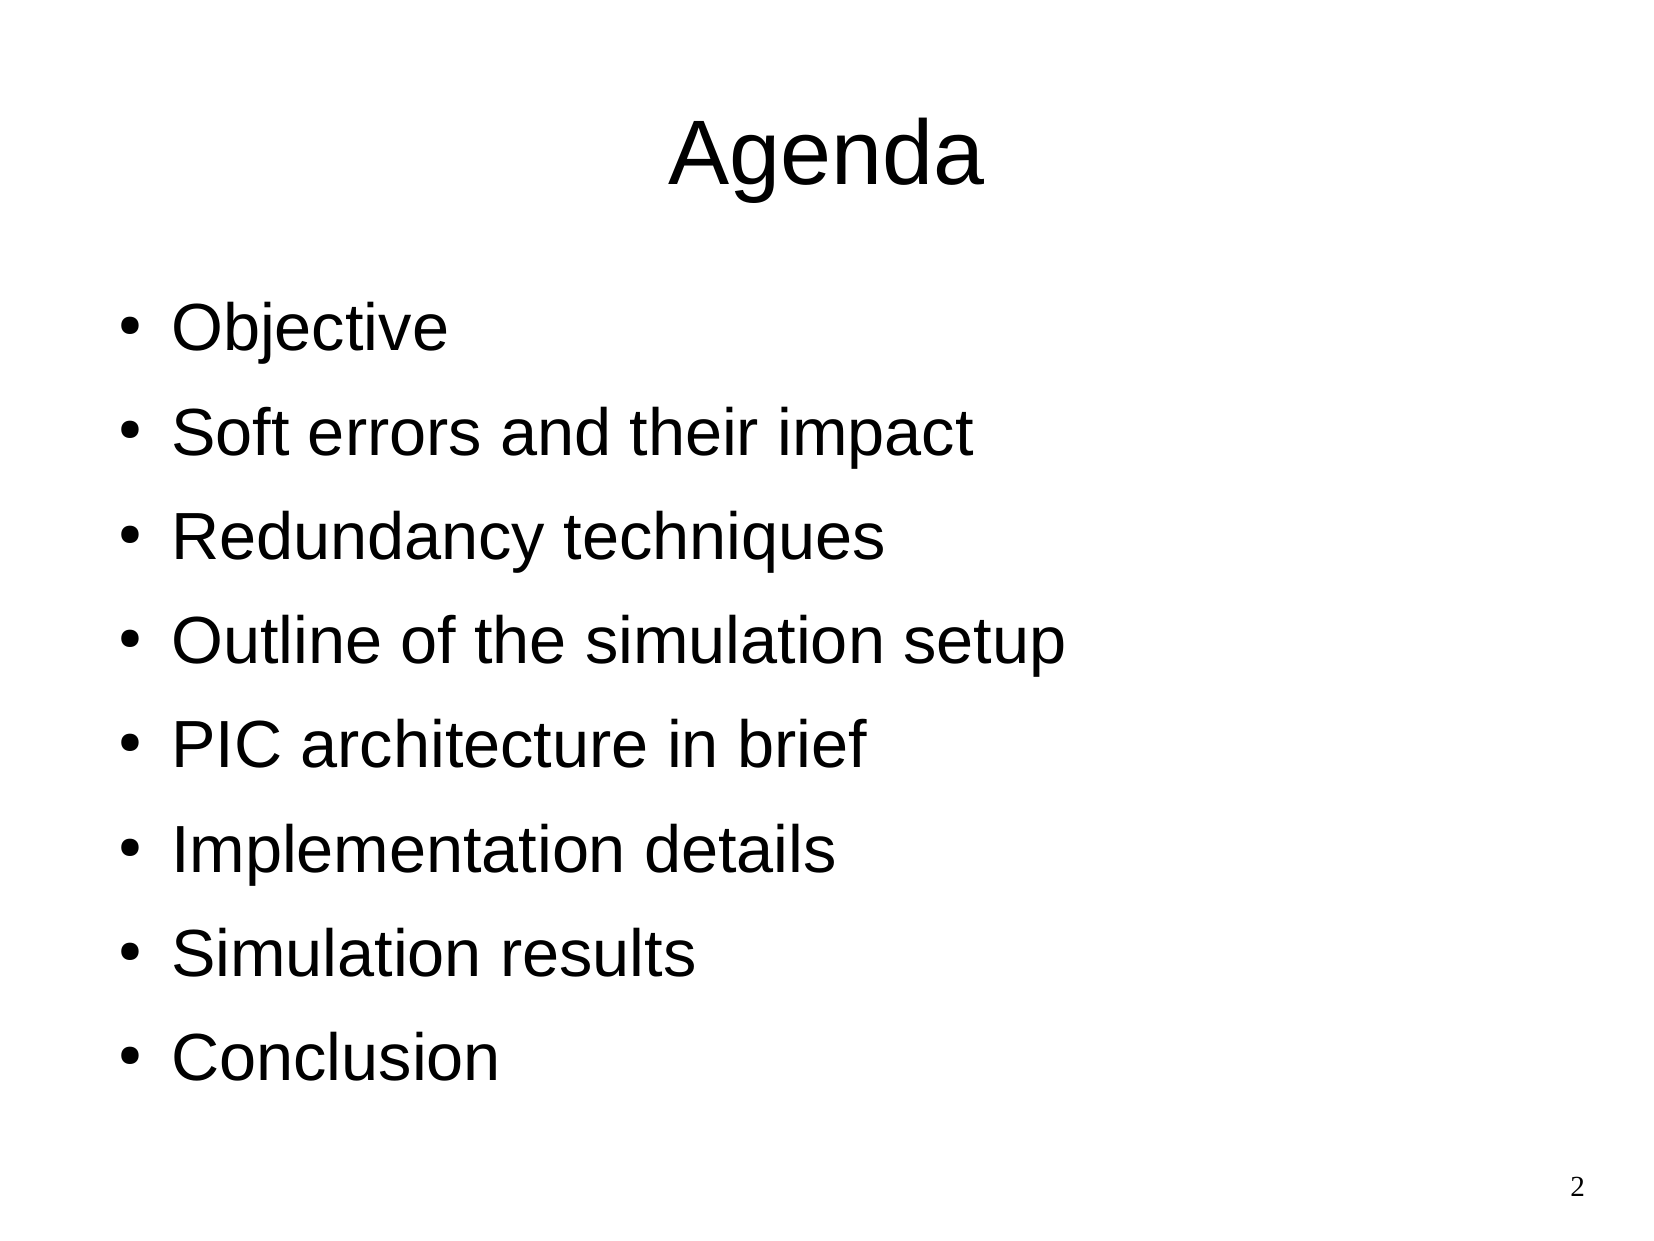

# Agenda
Objective
Soft errors and their impact
Redundancy techniques
Outline of the simulation setup
PIC architecture in brief
Implementation details
Simulation results
Conclusion
2